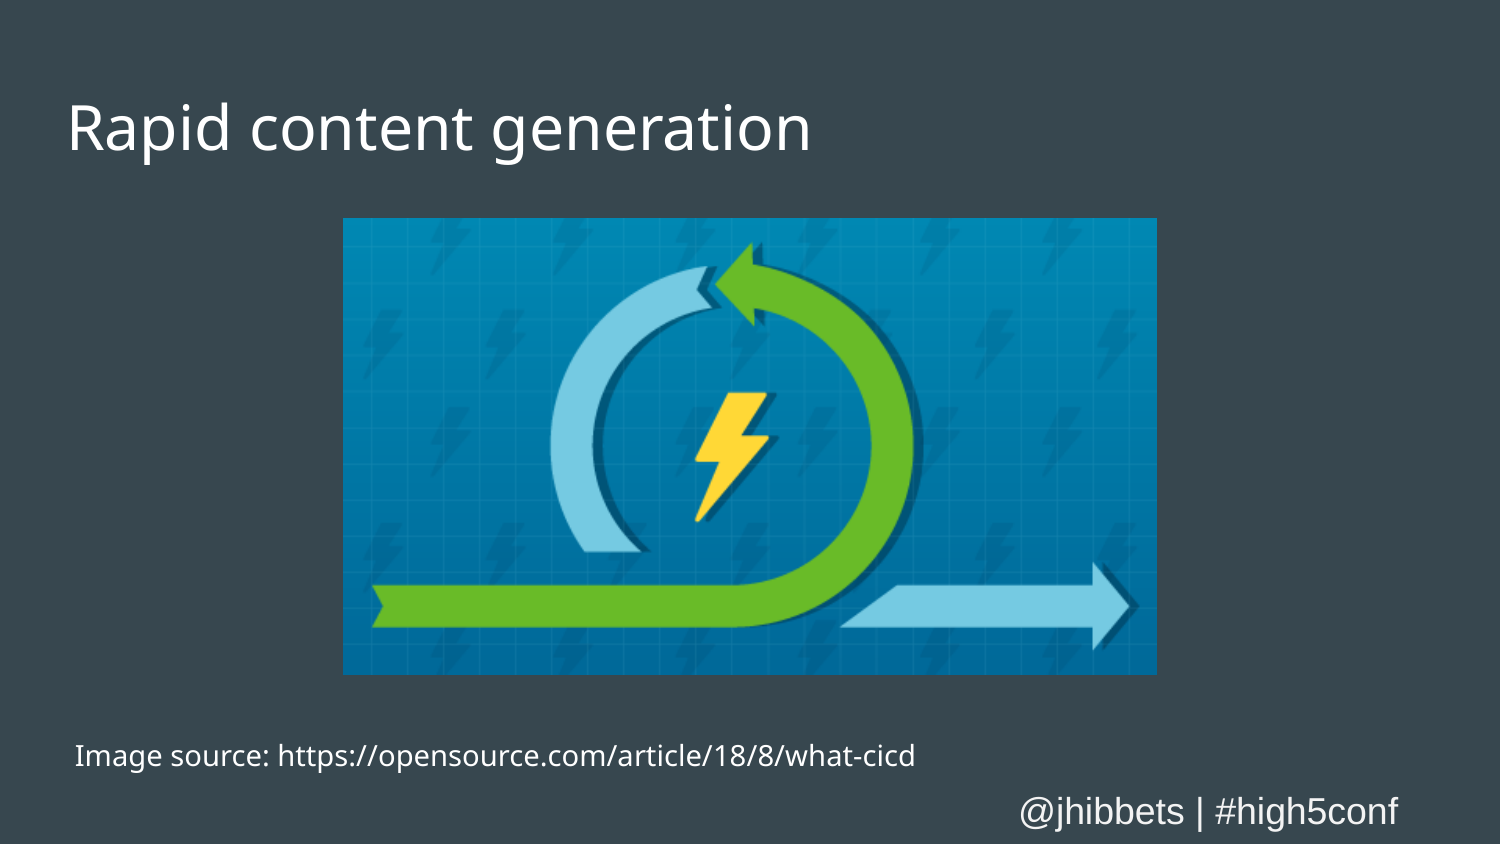

# Rapid content generation
Image source: https://opensource.com/article/18/8/what-cicd